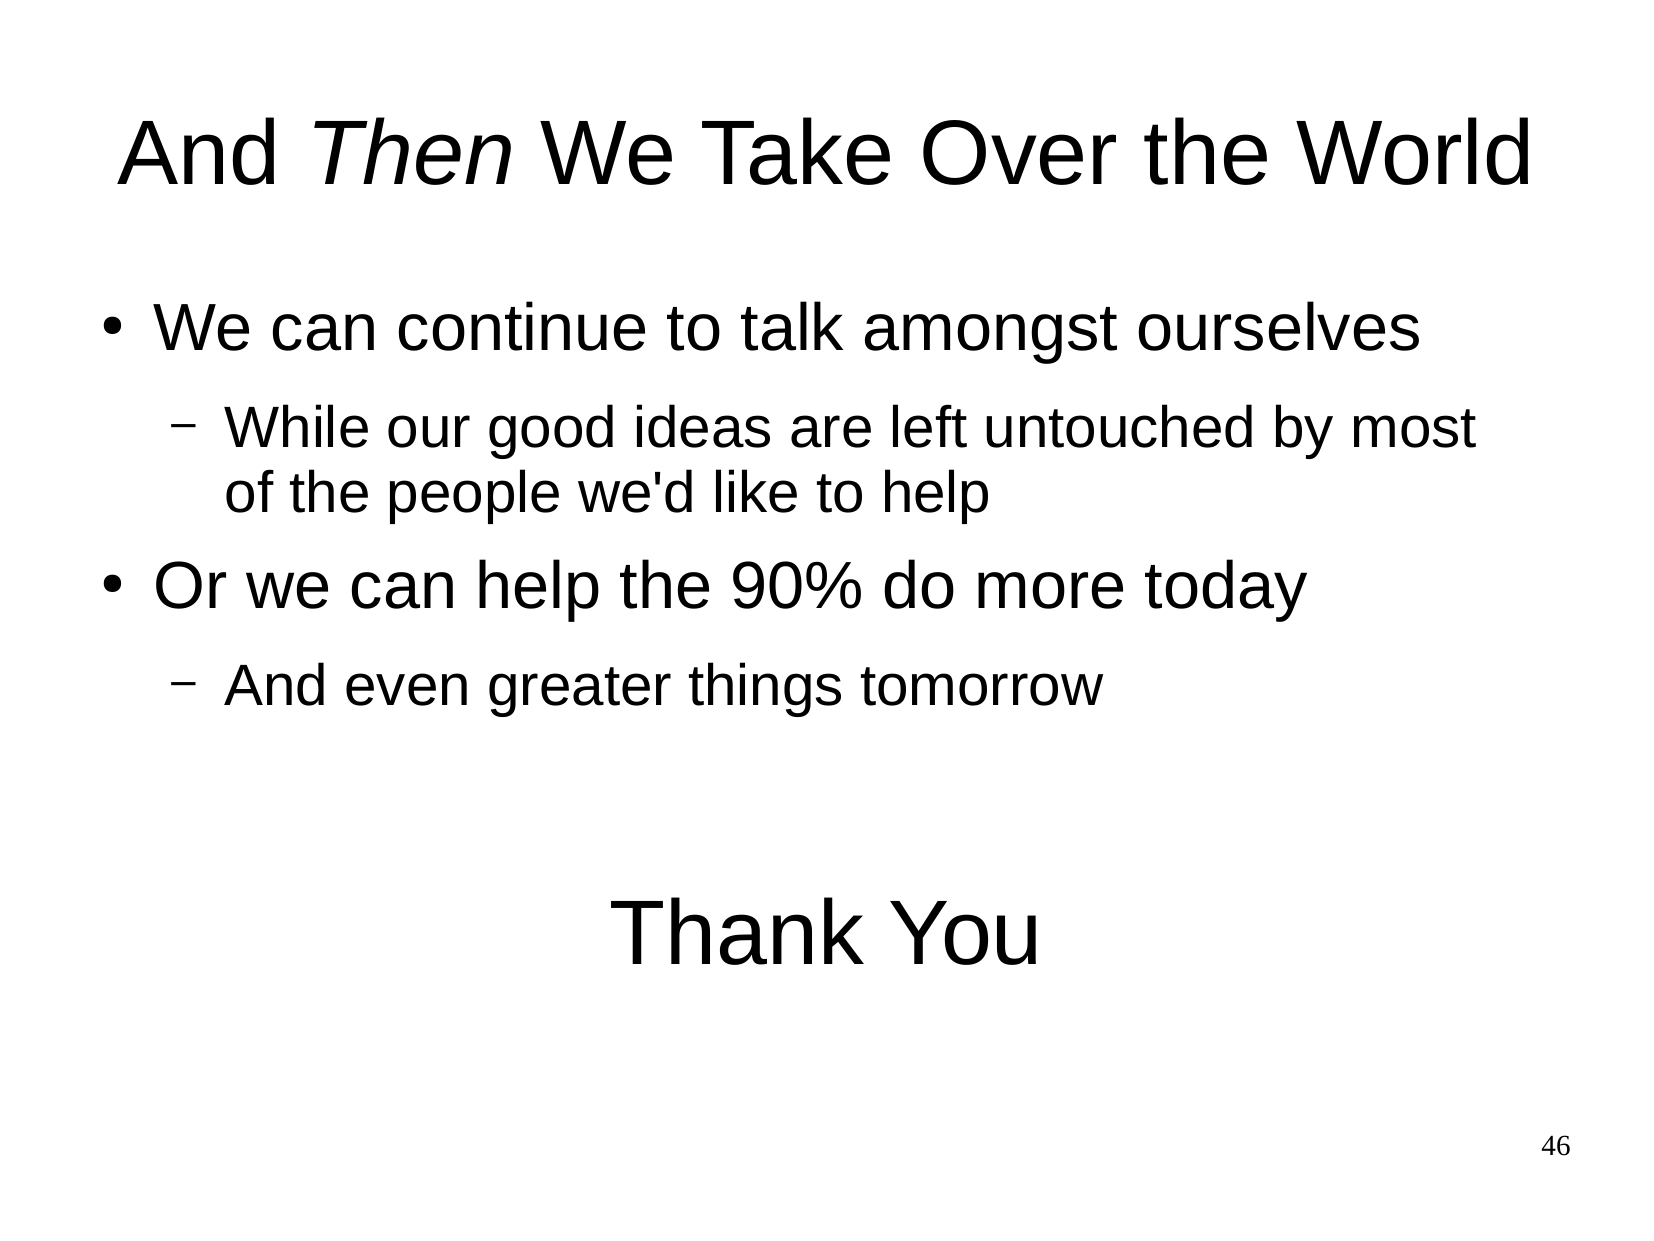

# And Then We Take Over the World
We can continue to talk amongst ourselves
While our good ideas are left untouched by most of the people we'd like to help
Or we can help the 90% do more today
And even greater things tomorrow
Thank You
46